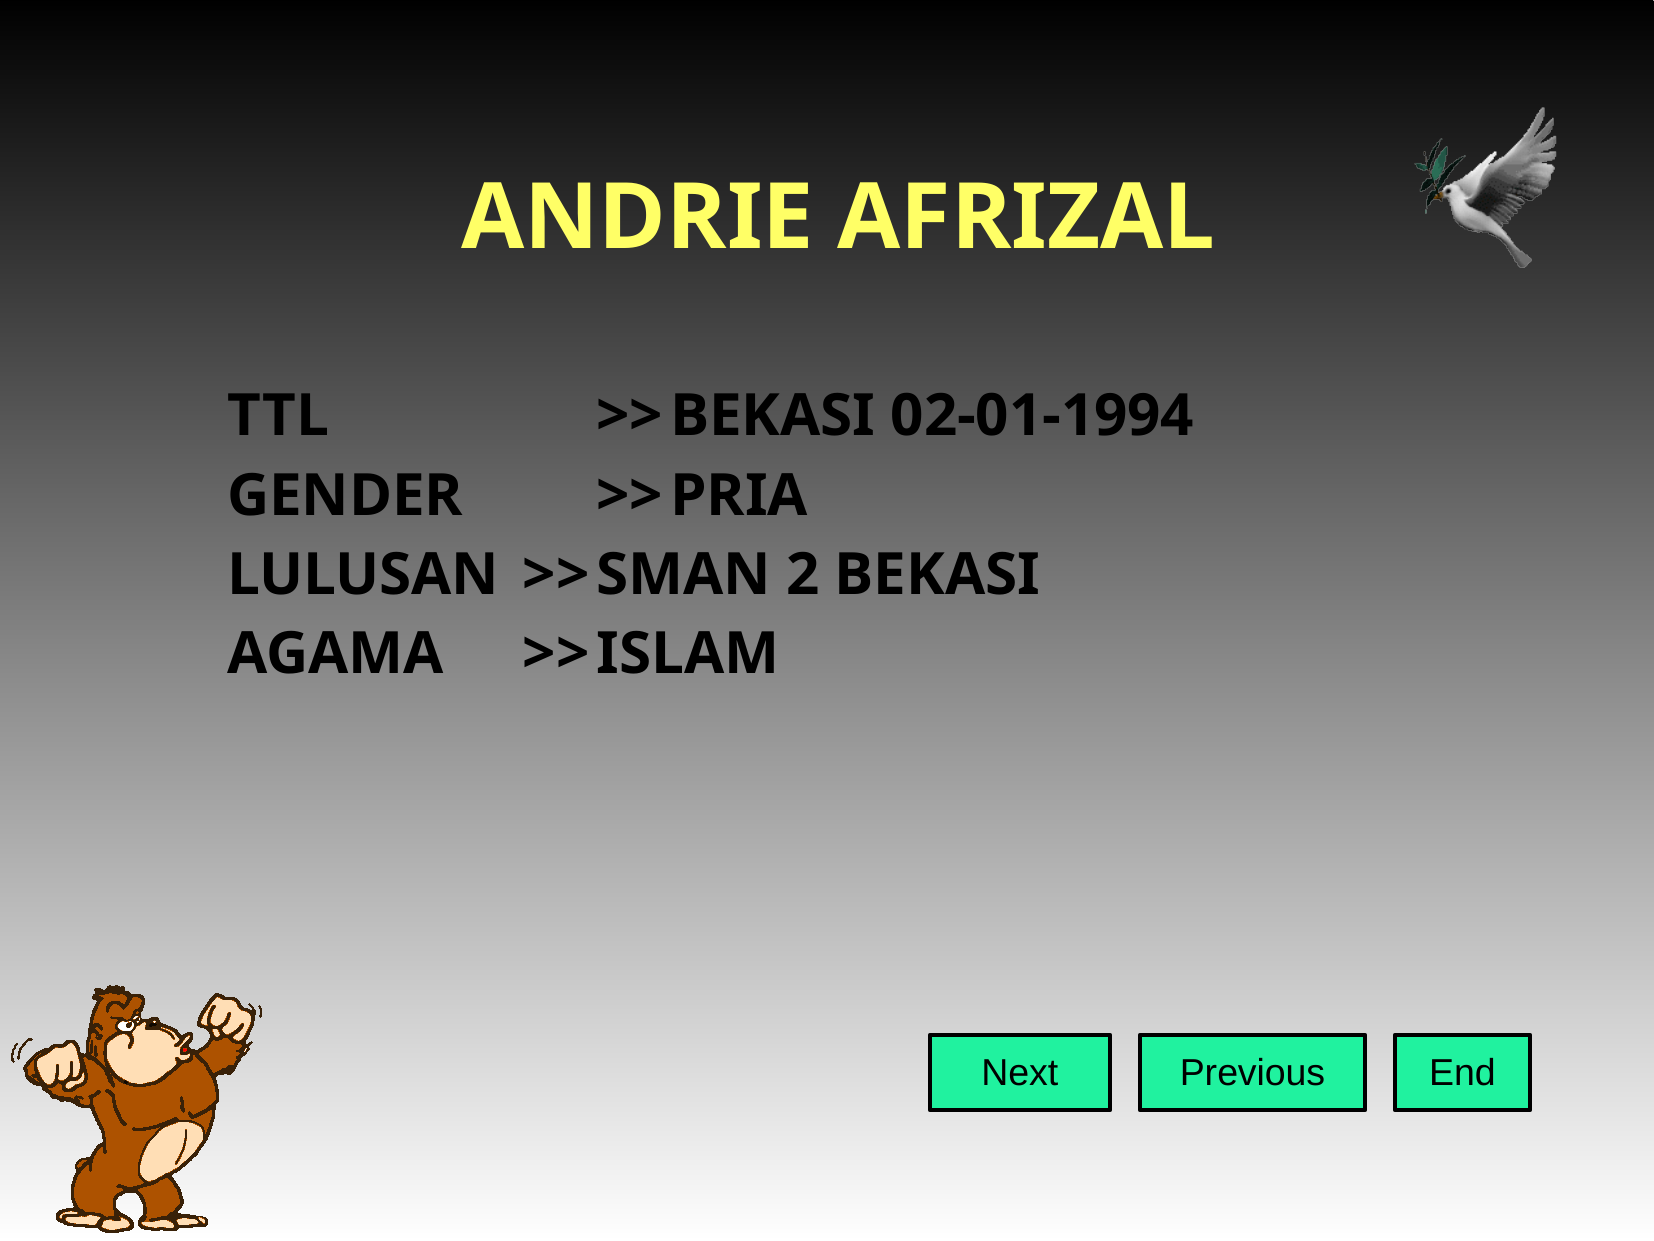

ANDRIE AFRIZAL
TTL				>>	BEKASI 02-01-1994
GENDER		>>	PRIA
LULUSAN	>>	SMAN 2 BEKASI
AGAMA		>>	ISLAM
Next
Previous
End